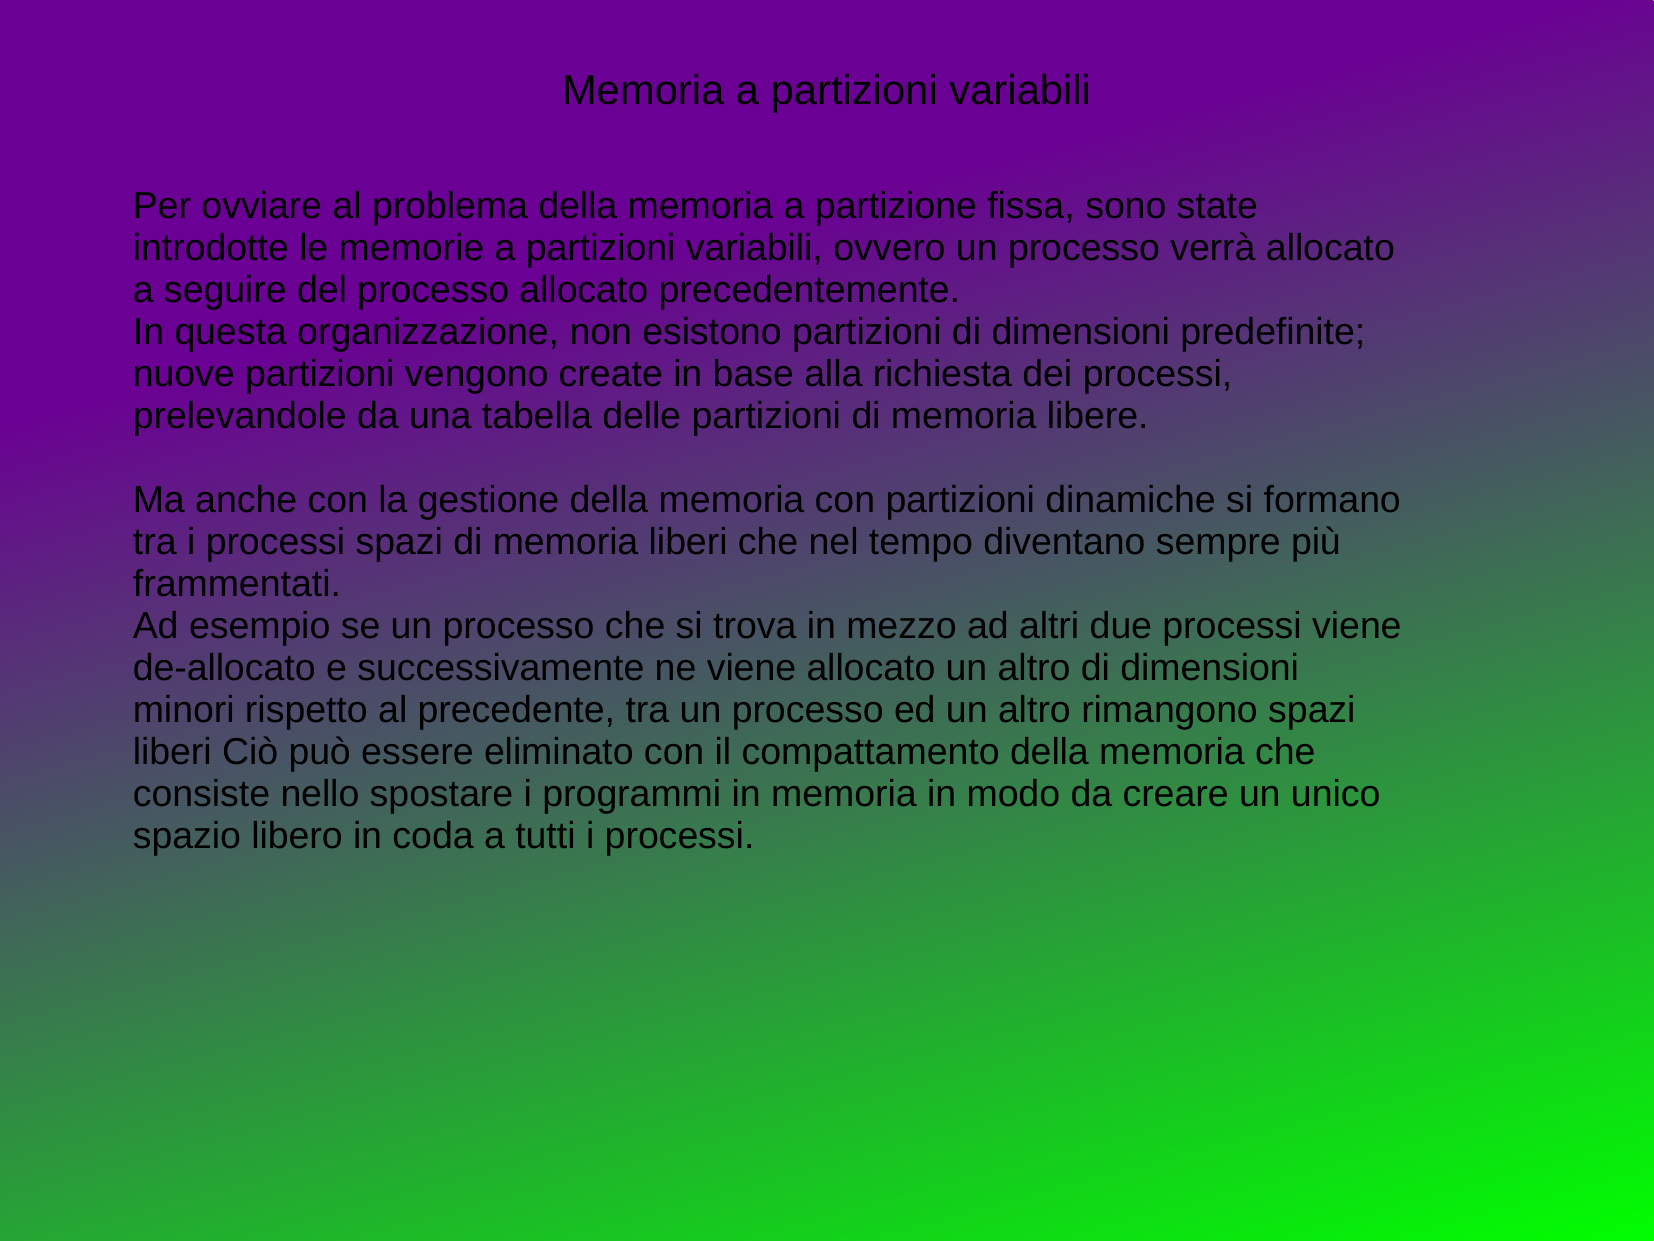

Memoria a partizioni variabili
Per ovviare al problema della memoria a partizione fissa, sono state introdotte le memorie a partizioni variabili, ovvero un processo verrà allocato a seguire del processo allocato precedentemente.
In questa organizzazione, non esistono partizioni di dimensioni predefinite; nuove partizioni vengono create in base alla richiesta dei processi, prelevandole da una tabella delle partizioni di memoria libere.
Ma anche con la gestione della memoria con partizioni dinamiche si formano tra i processi spazi di memoria liberi che nel tempo diventano sempre più frammentati.
Ad esempio se un processo che si trova in mezzo ad altri due processi viene de-allocato e successivamente ne viene allocato un altro di dimensioni minori rispetto al precedente, tra un processo ed un altro rimangono spazi liberi Ciò può essere eliminato con il compattamento della memoria che consiste nello spostare i programmi in memoria in modo da creare un unico spazio libero in coda a tutti i processi.